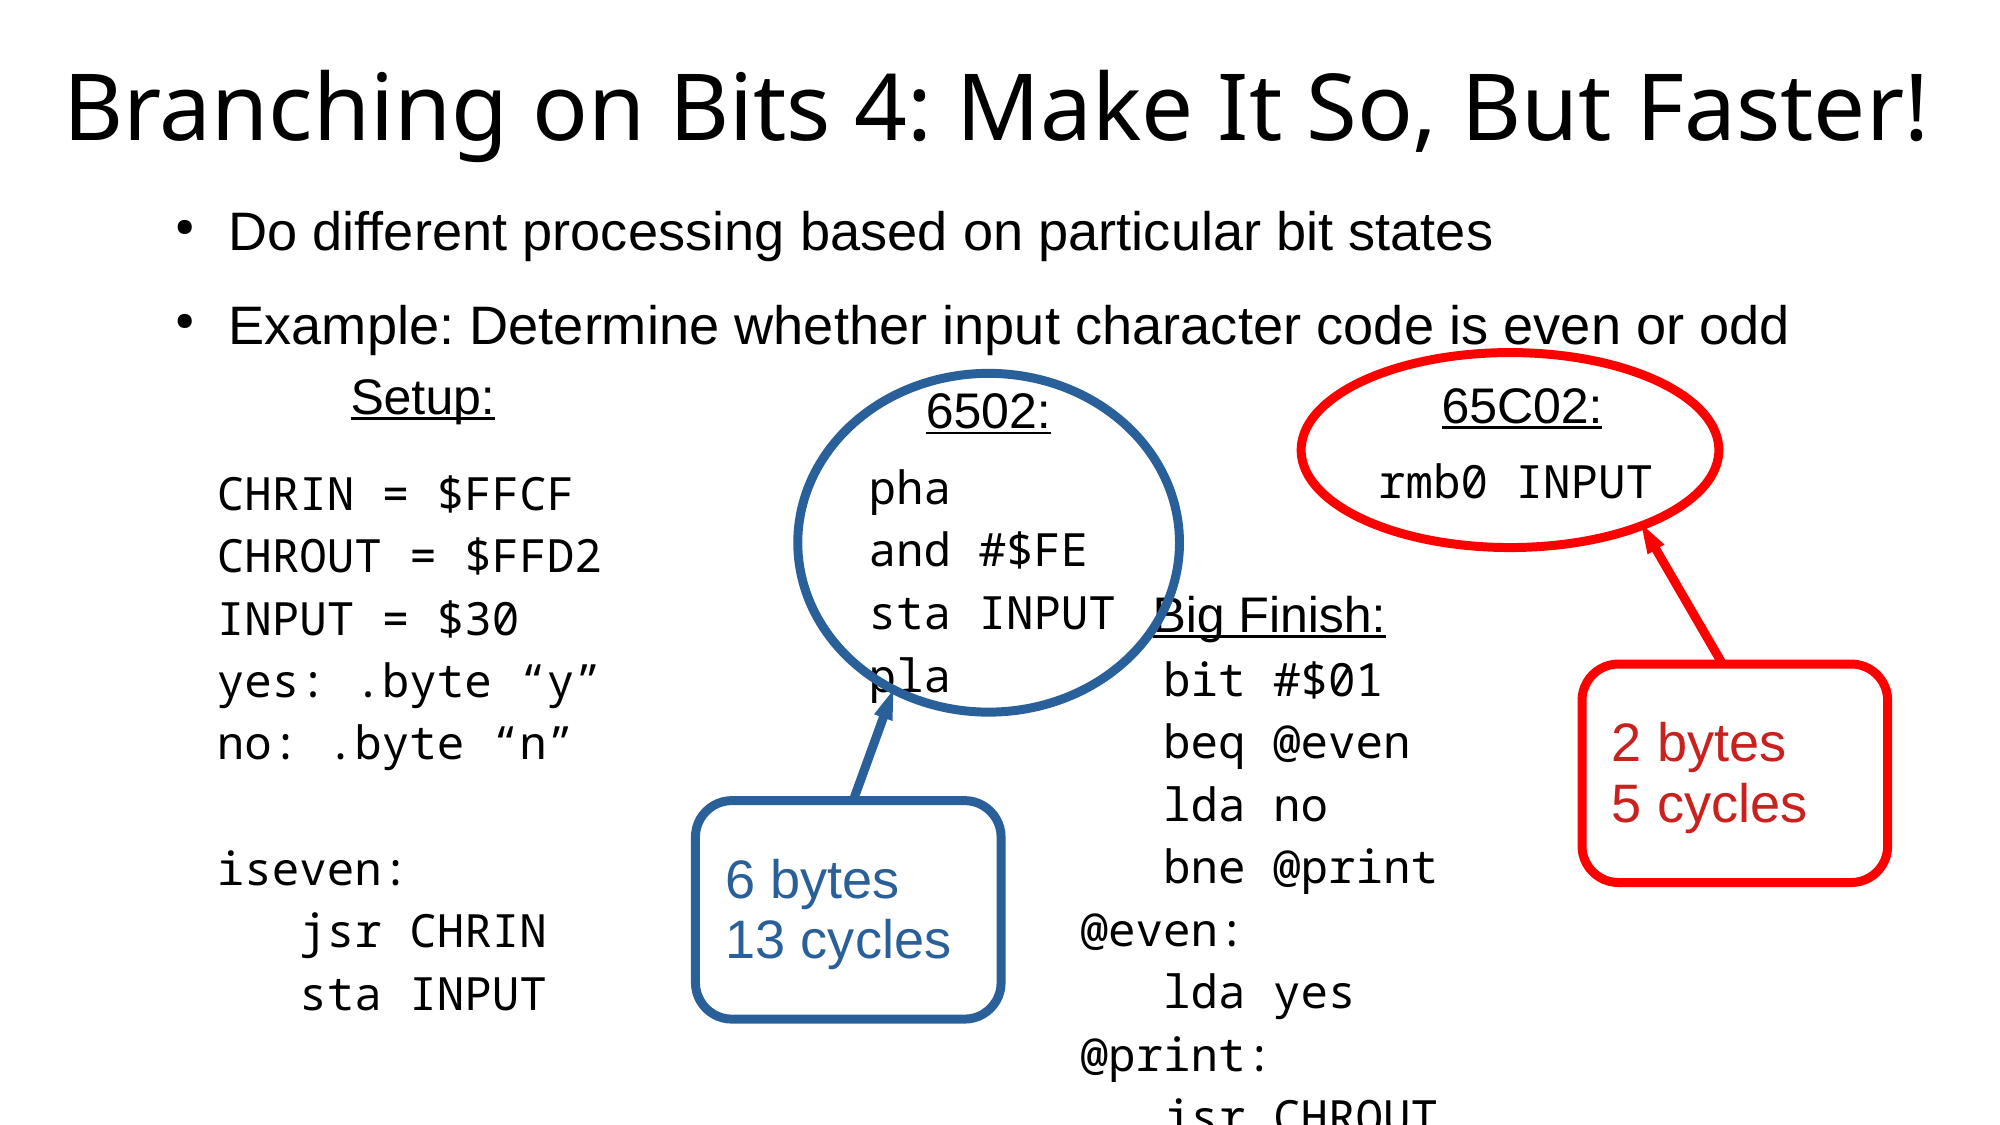

Branching on Bits 4: Make It So, But Faster!
# Do different processing based on particular bit states
Example: Determine whether input character code is even or odd
Setup:
65C02:
6502:
rmb0 INPUT
pha
and #$FE
sta INPUT
pla
CHRIN = $FFCF
CHROUT = $FFD2
INPUT = $30
yes: .byte “y”
no: .byte “n”
iseven:
 jsr CHRIN
 sta INPUT
Big Finish:
 bit #$01
 beq @even
 lda no
 bne @print
@even:
 lda yes
@print:
 jsr CHROUT
 rts
2 bytes
5 cycles
6 bytes
13 cycles